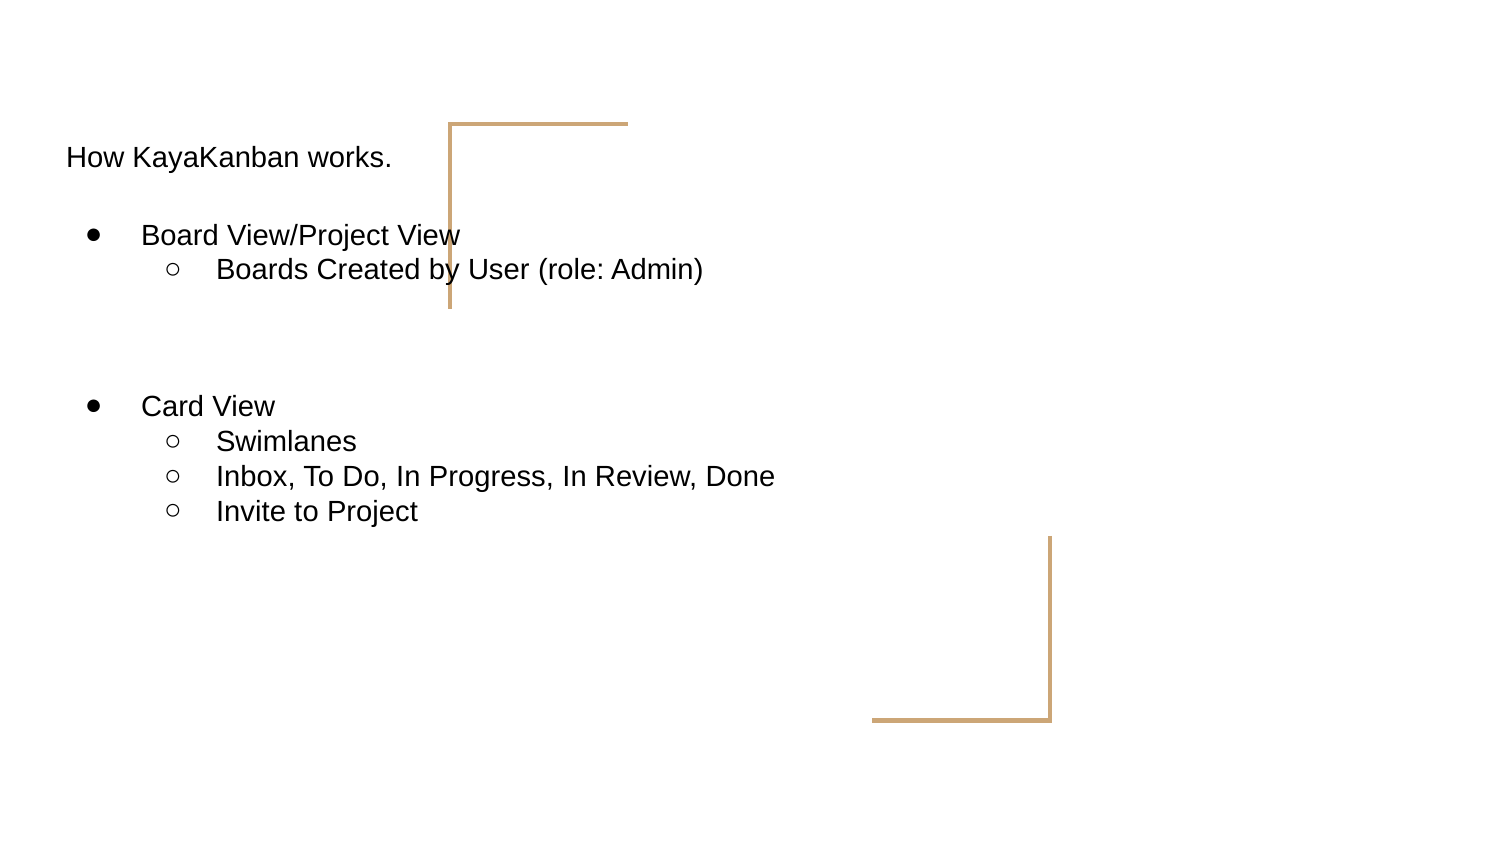

# How KayaKanban works.
Board View/Project View
Boards Created by User (role: Admin)
Card View
Swimlanes
Inbox, To Do, In Progress, In Review, Done
Invite to Project